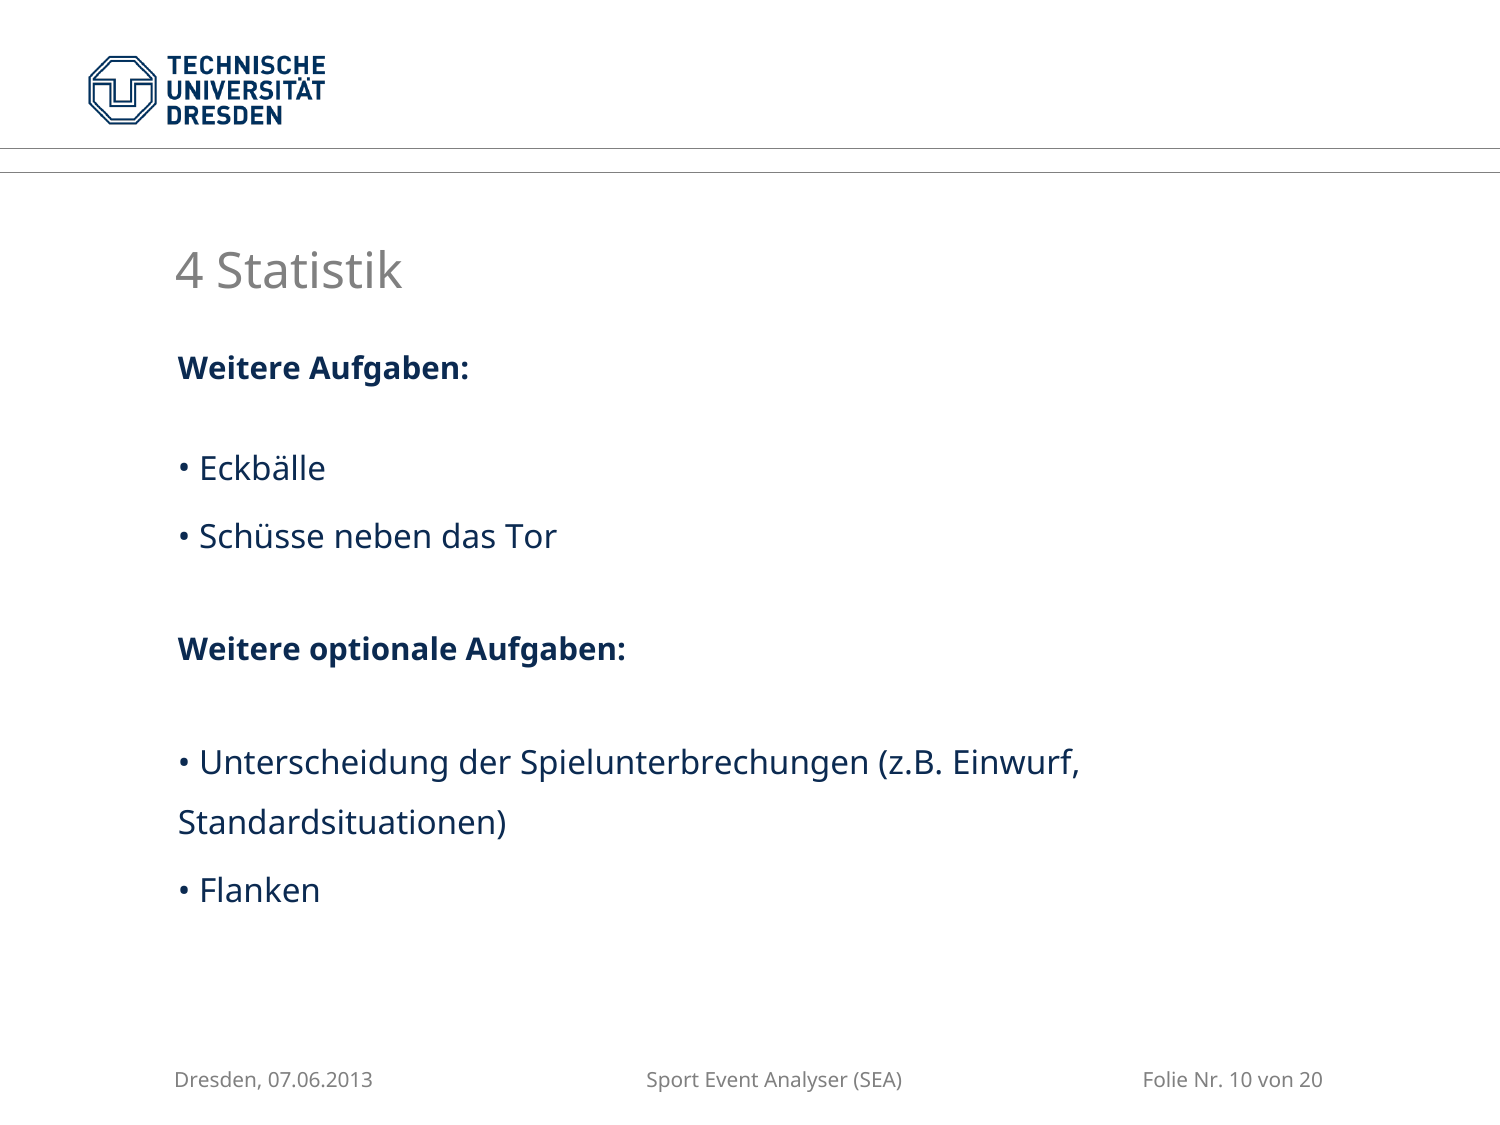

# 4 Statistik
Weitere Aufgaben:
 Eckbälle
 Schüsse neben das Tor
Weitere optionale Aufgaben:
 Unterscheidung der Spielunterbrechungen (z.B. Einwurf, Standardsituationen)
 Flanken
Dresden, 07.06.2013